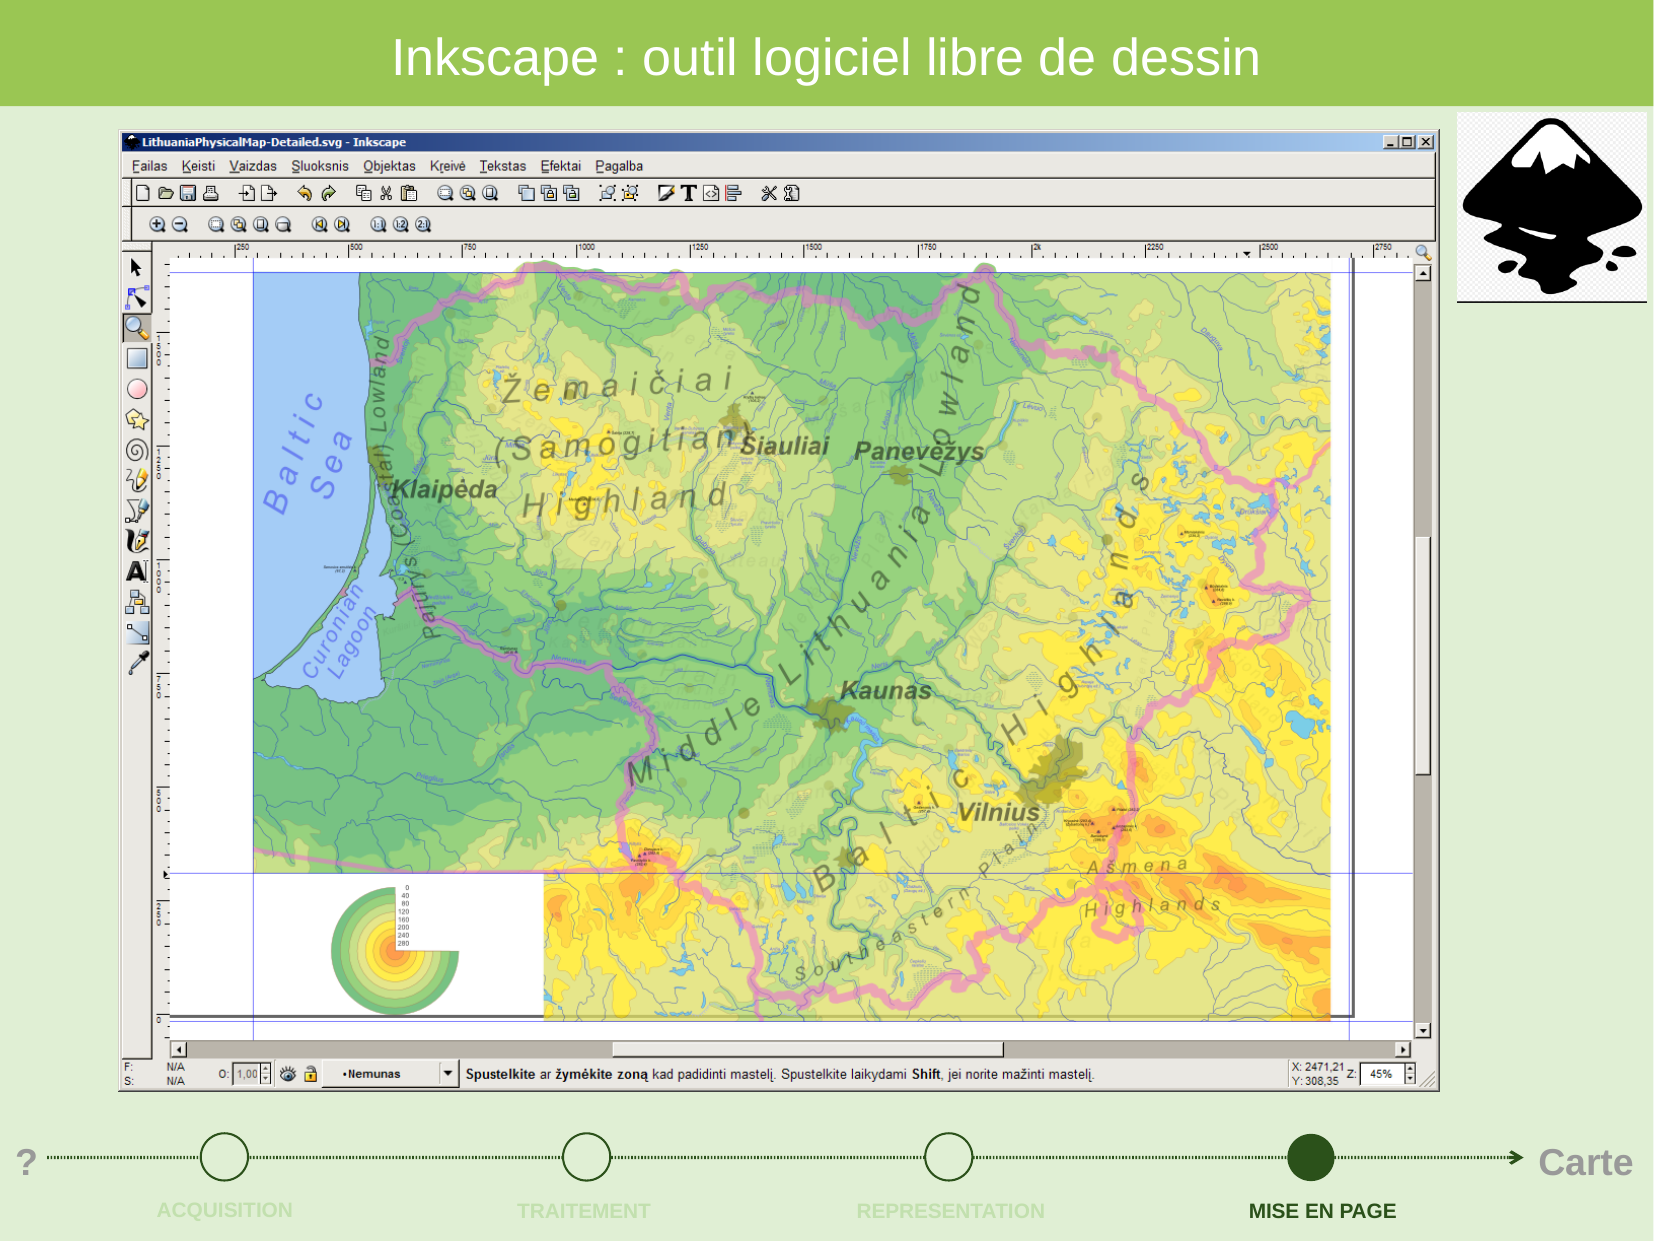

# Inkscape : outil logiciel libre de dessin
?
Carte
ACQUISITION
TRAITEMENT
REPRESENTATION
MISE EN PAGE